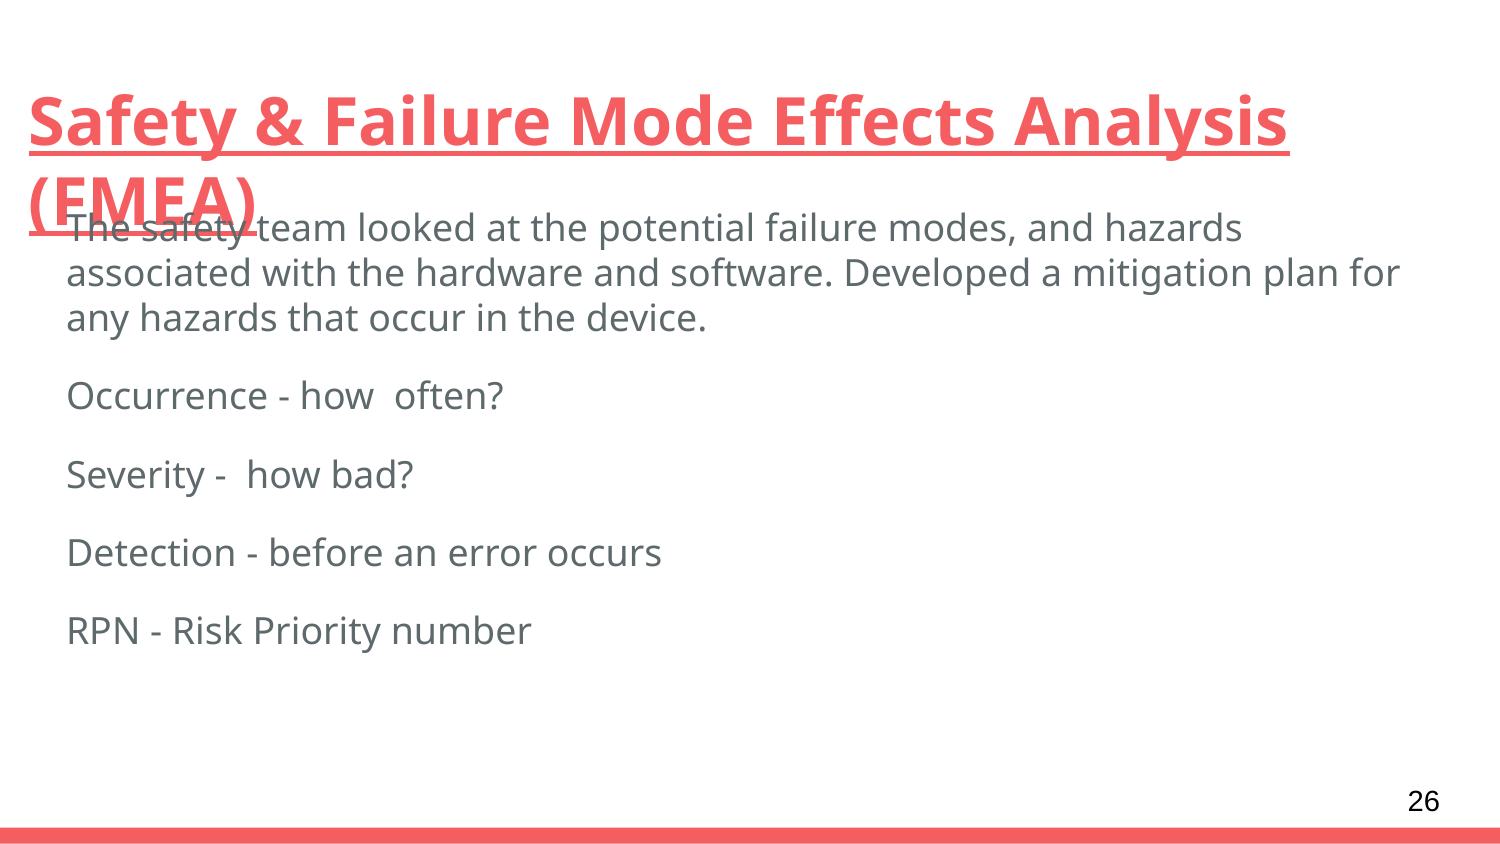

# Safety & Failure Mode Effects Analysis (FMEA)
The safety team looked at the potential failure modes, and hazards associated with the hardware and software. Developed a mitigation plan for any hazards that occur in the device.
Occurrence - how often?
Severity - how bad?
Detection - before an error occurs
RPN - Risk Priority number